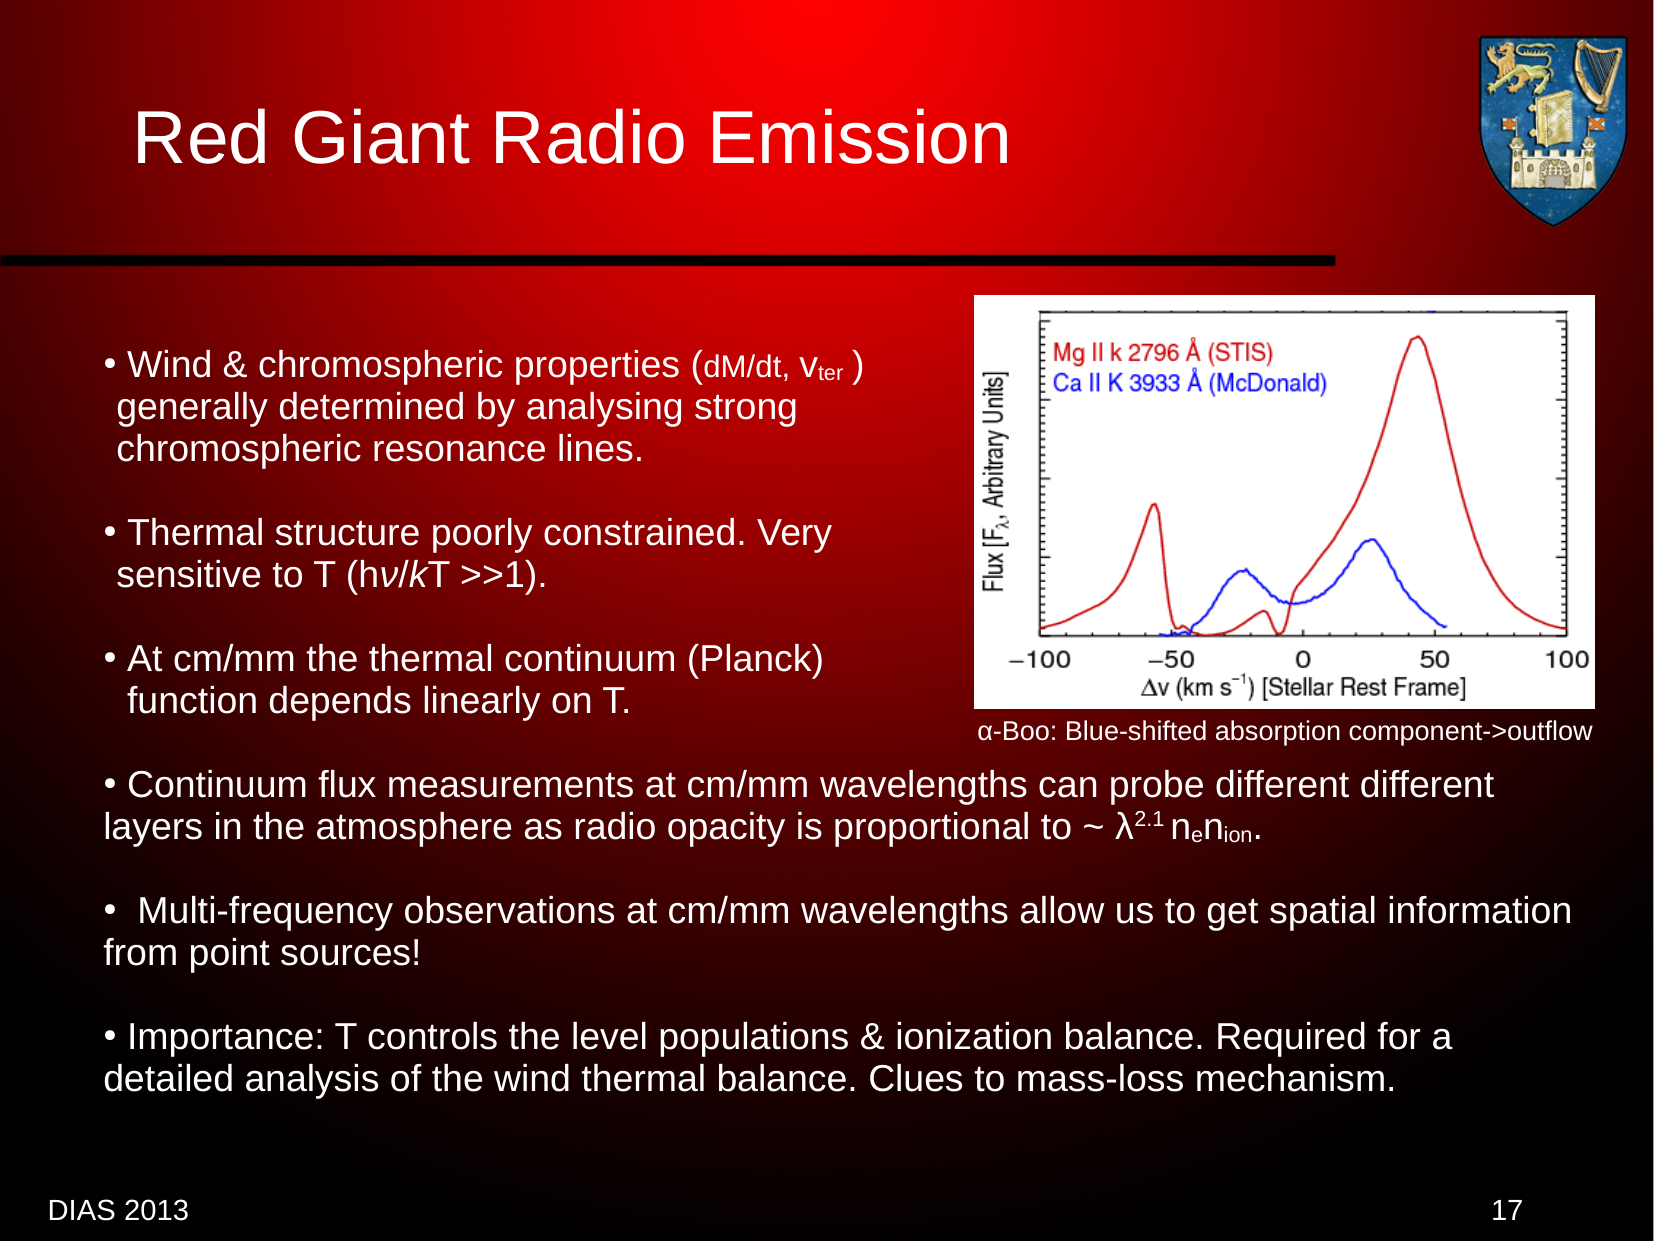

Red Giant Radio Emission
 Wind & chromospheric properties (dM/dt, vter )
generally determined by analysing strong
chromospheric resonance lines.
 Thermal structure poorly constrained. Very
sensitive to T (hν/kT >>1).
 At cm/mm the thermal continuum (Planck)
 function depends linearly on T.
 Continuum flux measurements at cm/mm wavelengths can probe different different layers in the atmosphere as radio opacity is proportional to ~ λ2.1 nenion.
 Multi-frequency observations at cm/mm wavelengths allow us to get spatial information from point sources!
 Importance: T controls the level populations & ionization balance. Required for a detailed analysis of the wind thermal balance. Clues to mass-loss mechanism.
α-Boo: Blue-shifted absorption component->outflow
October 3-5 2012
Radio
 DIAS 2013					 	 		 										17